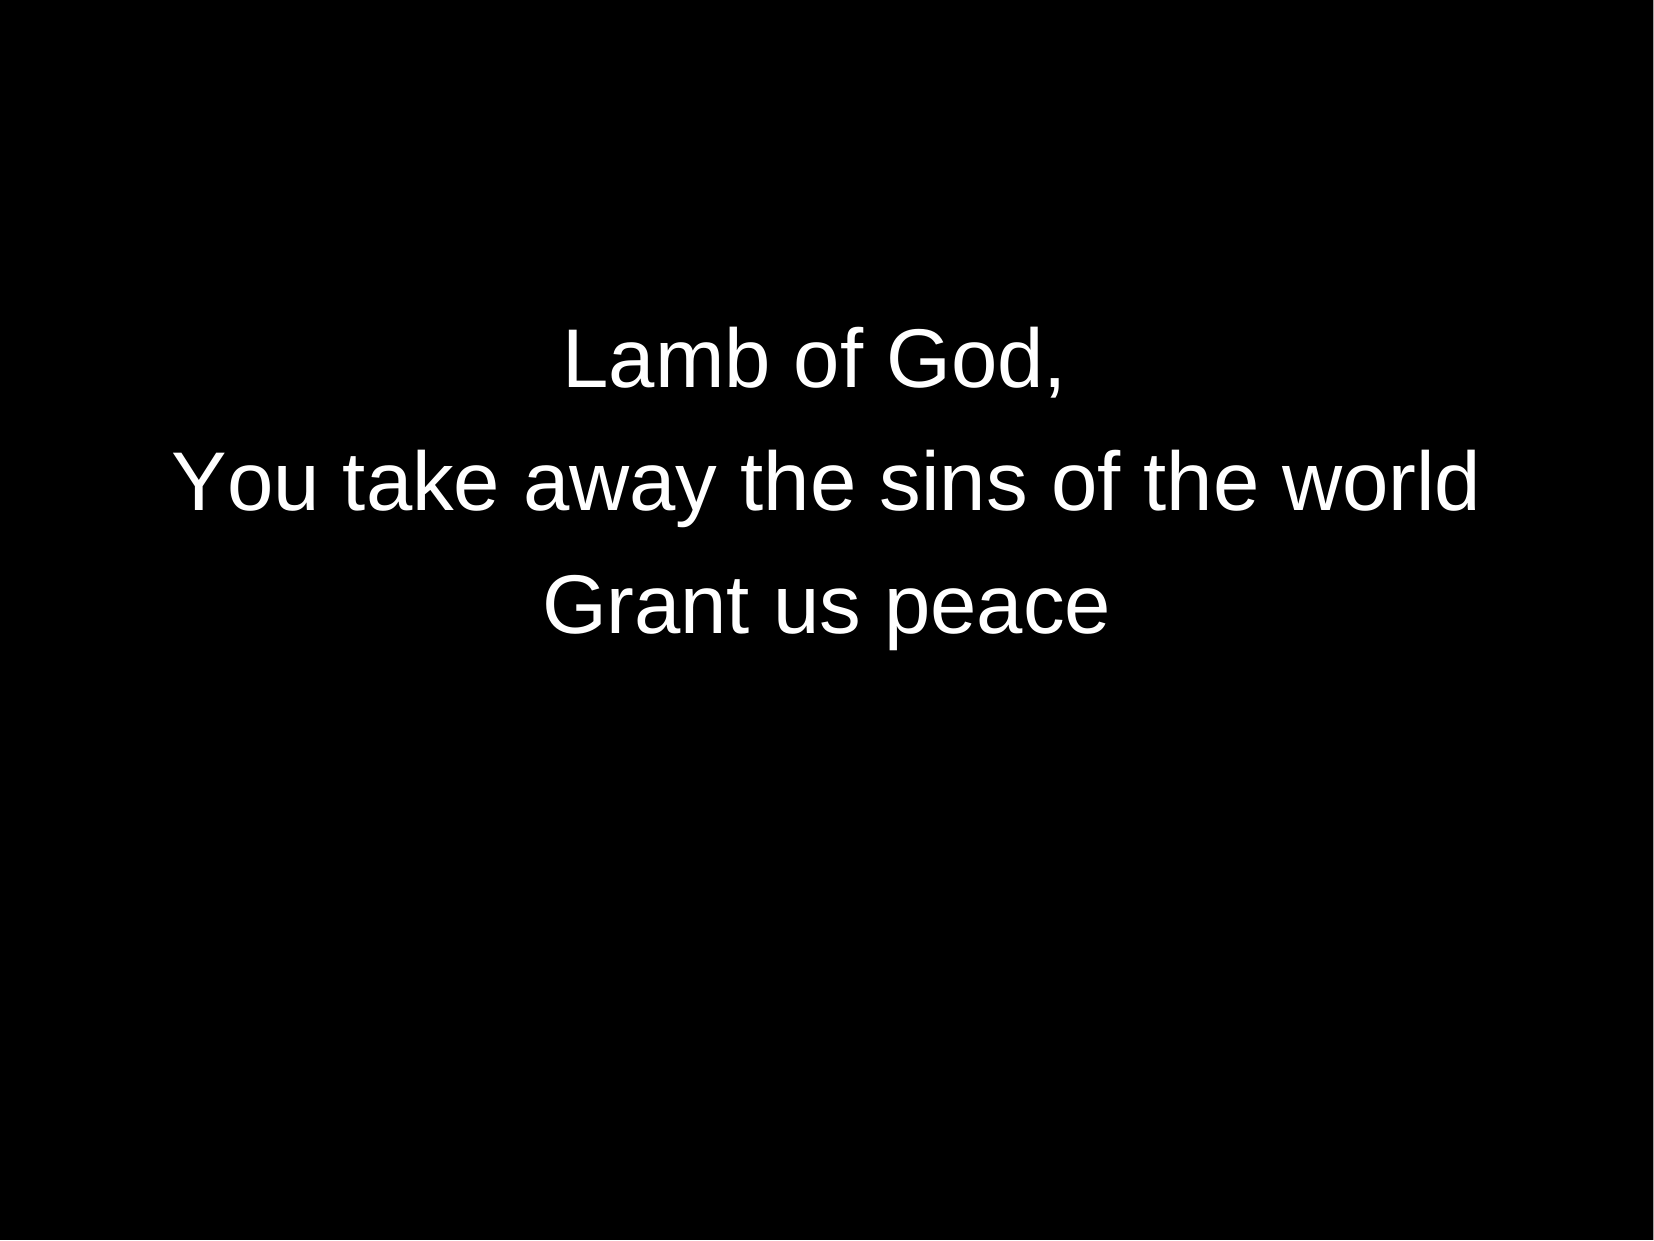

#
Lamb of God,
You take away the sins of the world
Grant us peace